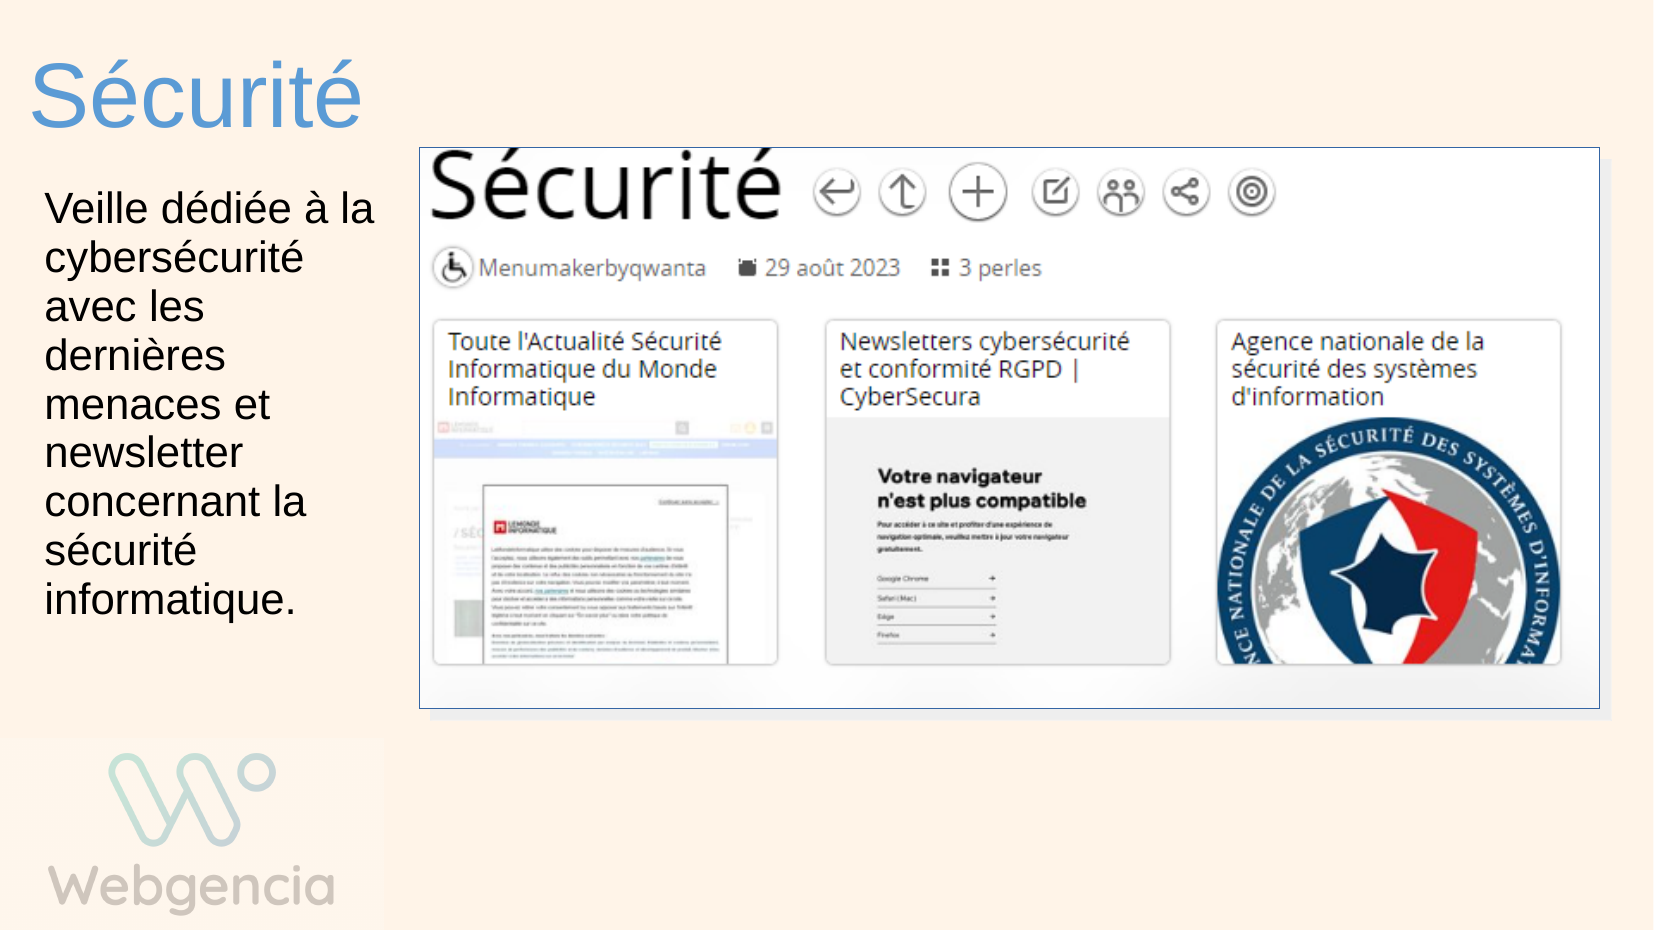

# Sécurité
Veille dédiée à la cybersécurité avec les dernières menaces et newsletter concernant la sécurité informatique.